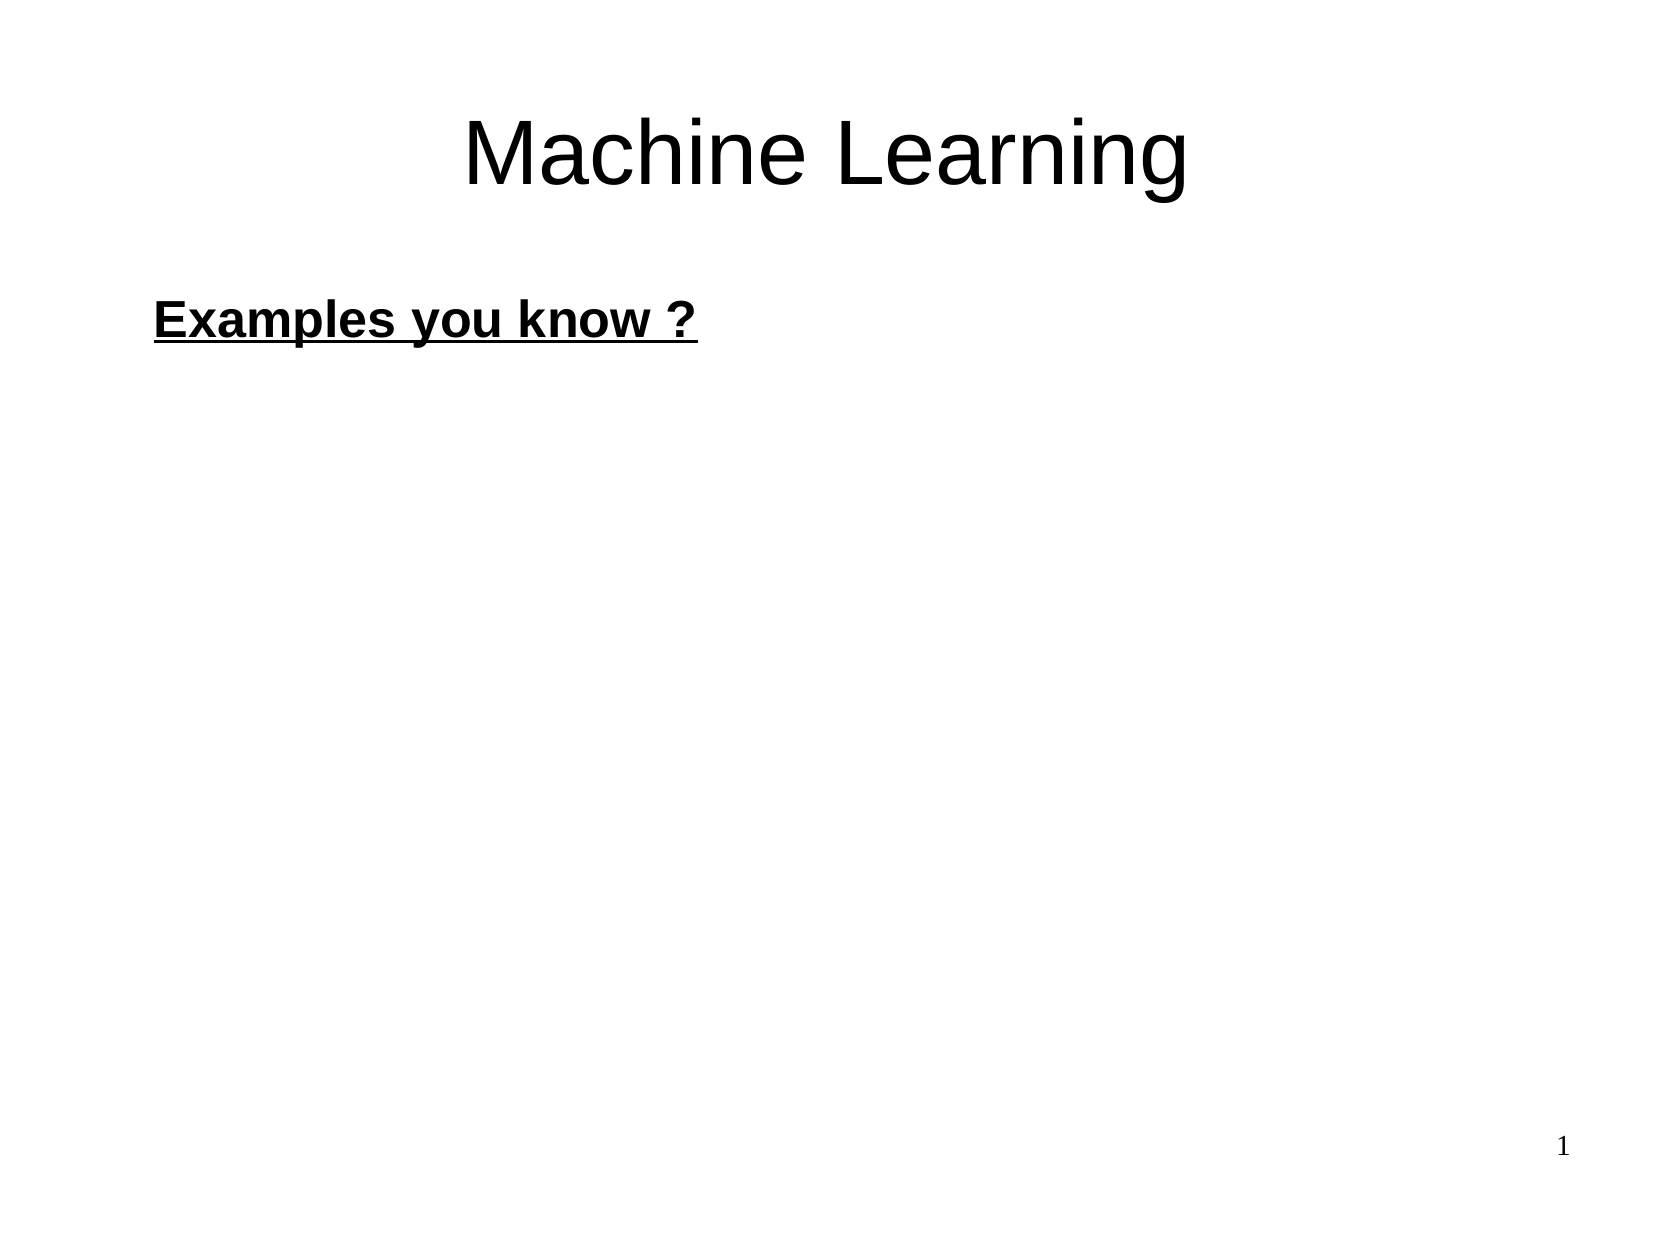

# Machine Learning
Examples you know ?
1